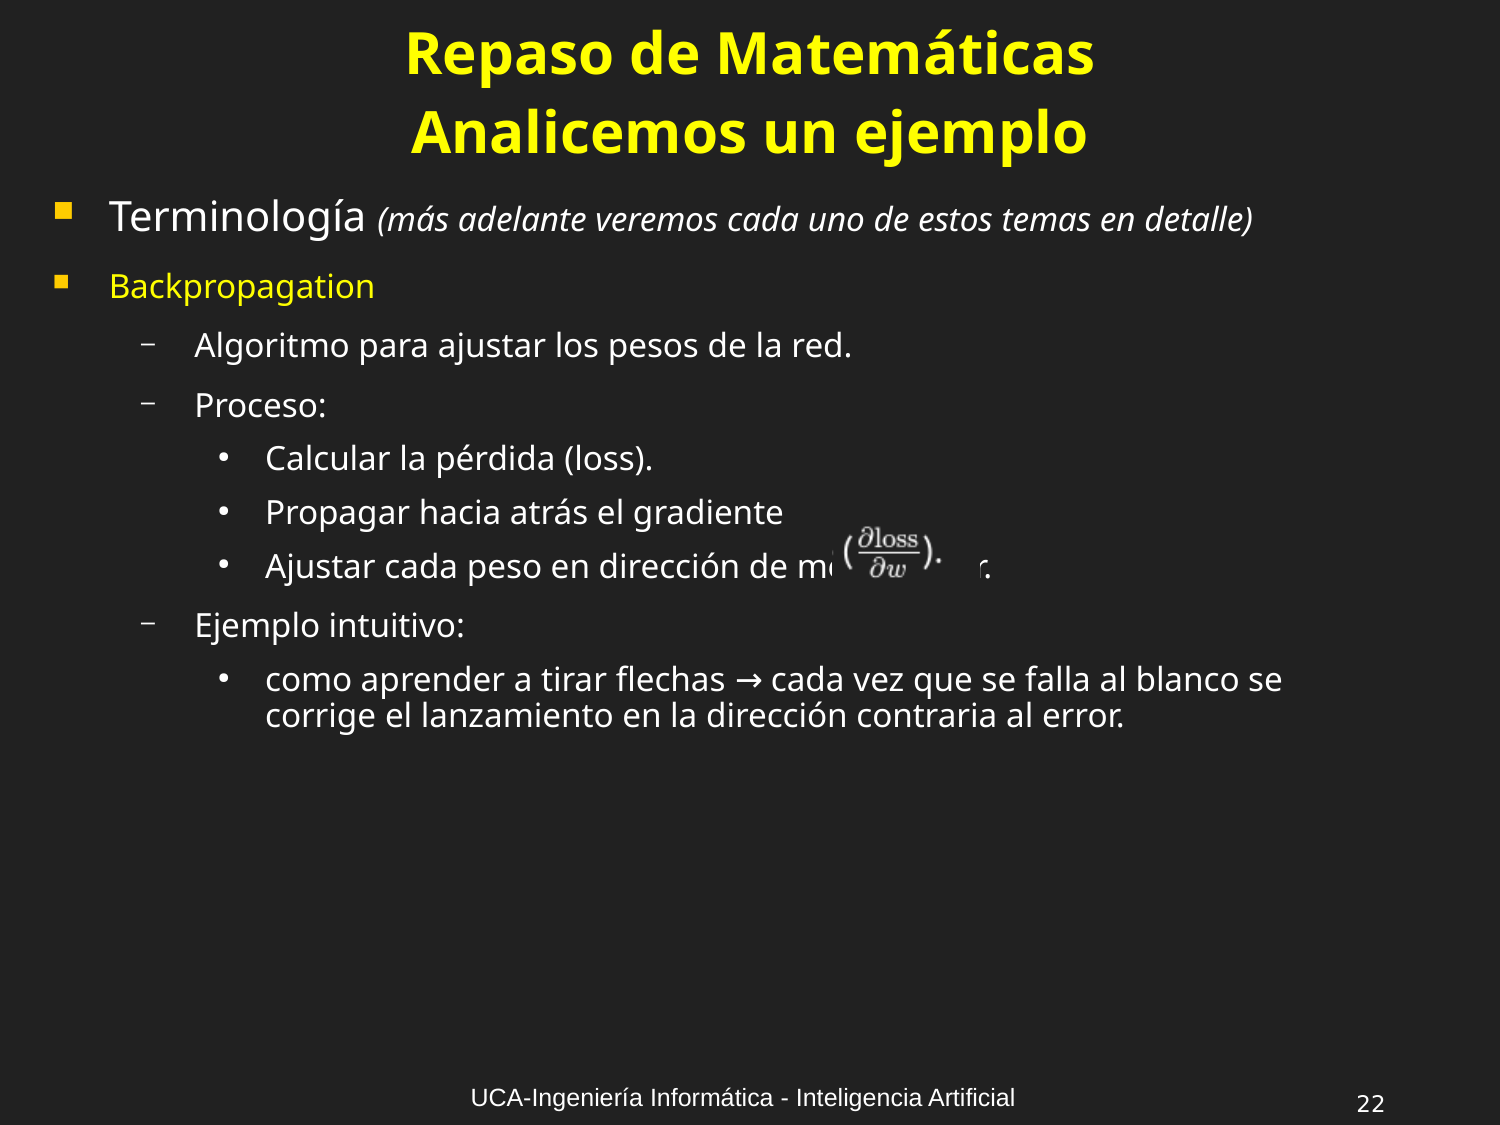

# Repaso de Matemáticas Analicemos un ejemplo
Terminología (más adelante veremos cada uno de estos temas en detalle)
Backpropagation
Algoritmo para ajustar los pesos de la red.
Proceso:
Calcular la pérdida (loss).
Propagar hacia atrás el gradiente
Ajustar cada peso en dirección de menor error.
Ejemplo intuitivo:
como aprender a tirar flechas → cada vez que se falla al blanco se corrige el lanzamiento en la dirección contraria al error.